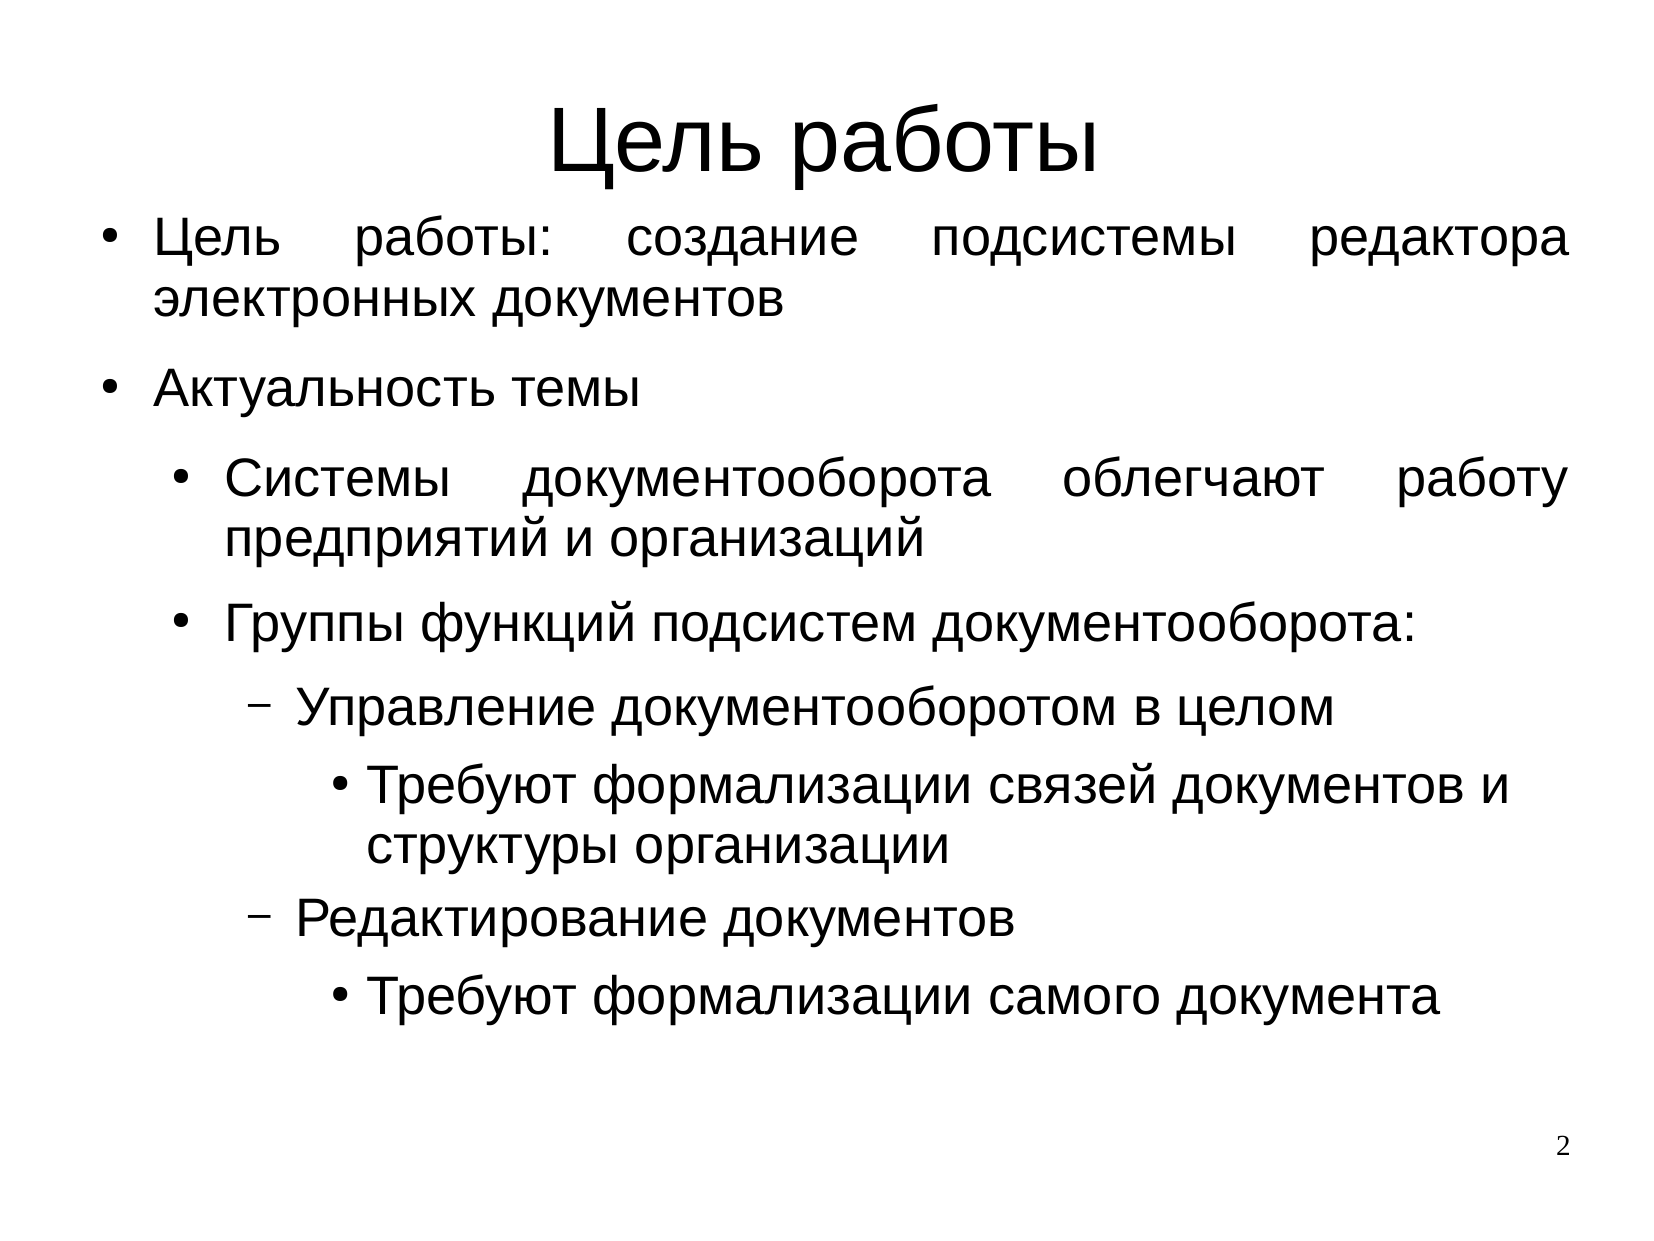

# Цель работы
Цель работы: создание подсистемы редактора электронных документов
Актуальность темы
Системы документооборота облегчают работу предприятий и организаций
Группы функций подсистем документооборота:
Управление документооборотом в целом
Требуют формализации связей документов и структуры организации
Редактирование документов
Требуют формализации самого документа
2